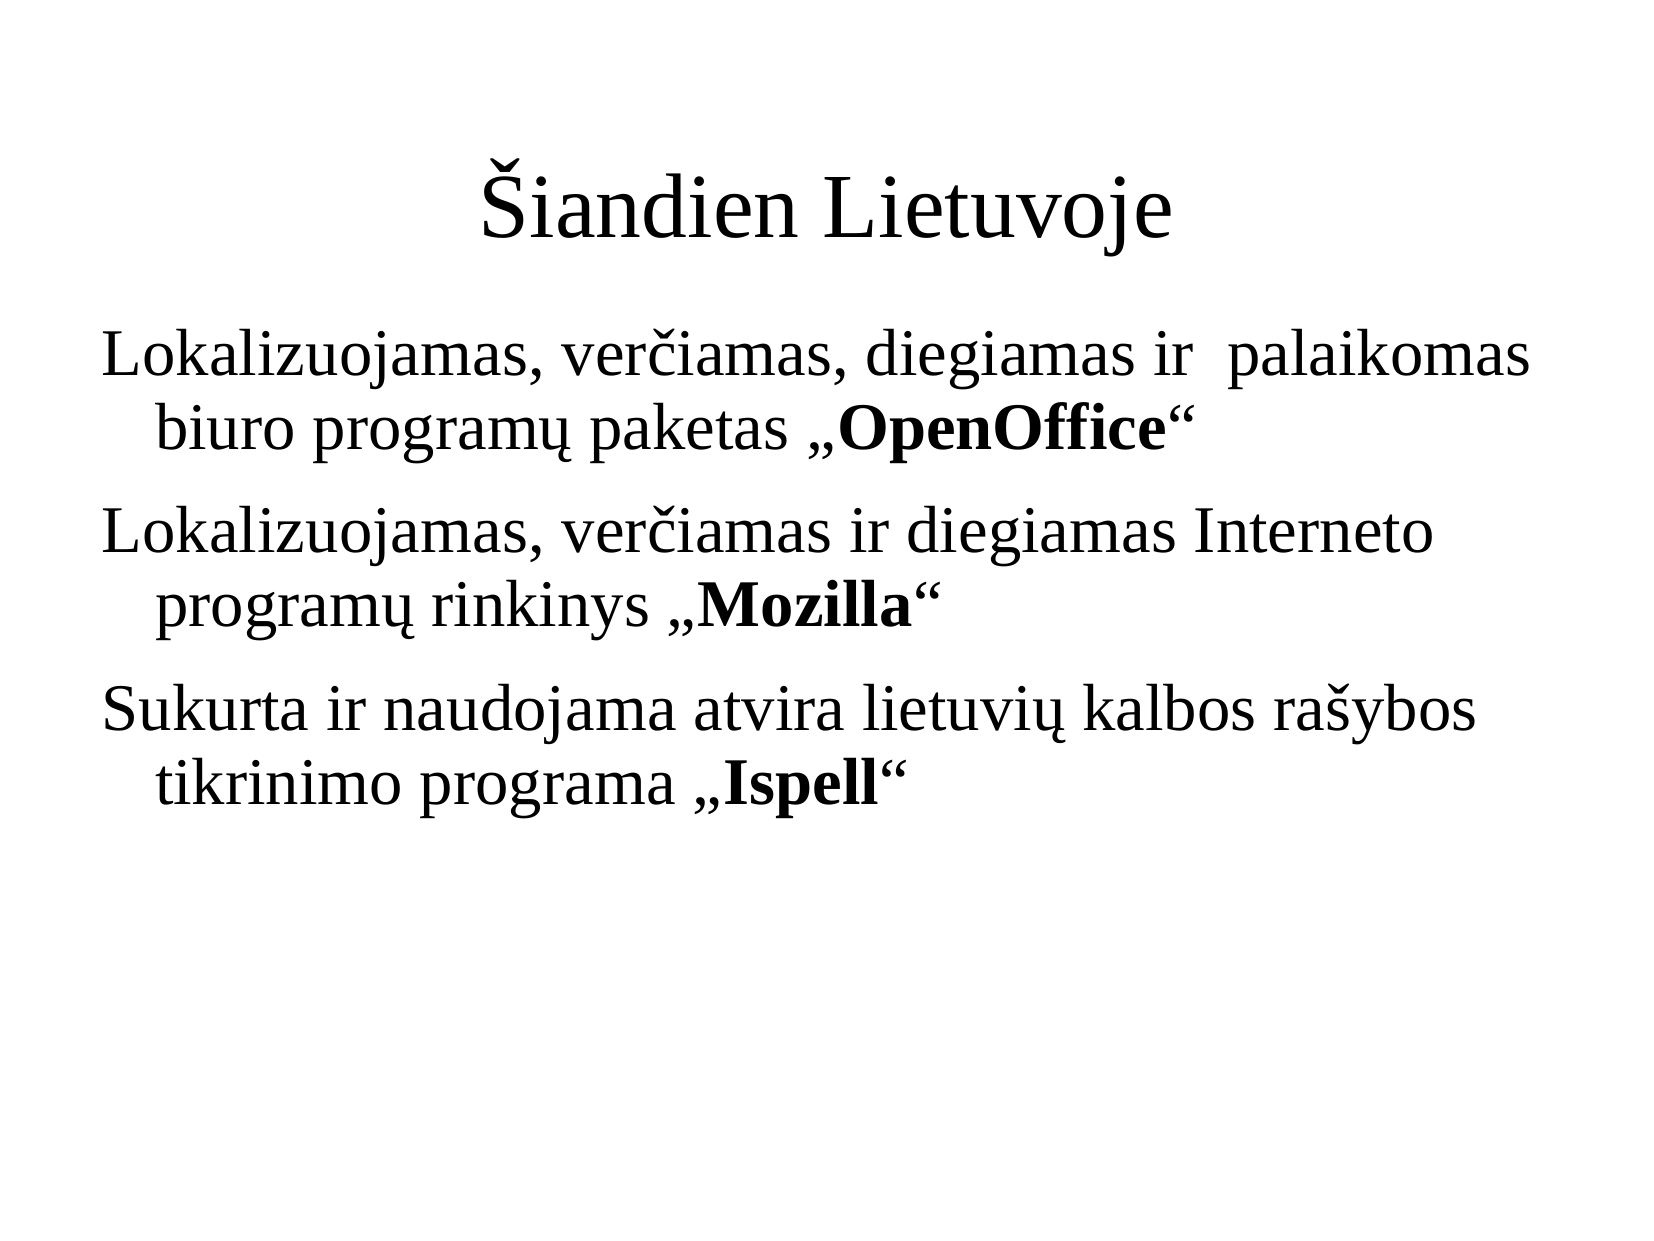

# Šiandien Lietuvoje
Lokalizuojamas, verčiamas, diegiamas ir palaikomas biuro programų paketas „OpenOffice“
Lokalizuojamas, verčiamas ir diegiamas Interneto programų rinkinys „Mozilla“
Sukurta ir naudojama atvira lietuvių kalbos rašybos tikrinimo programa „Ispell“